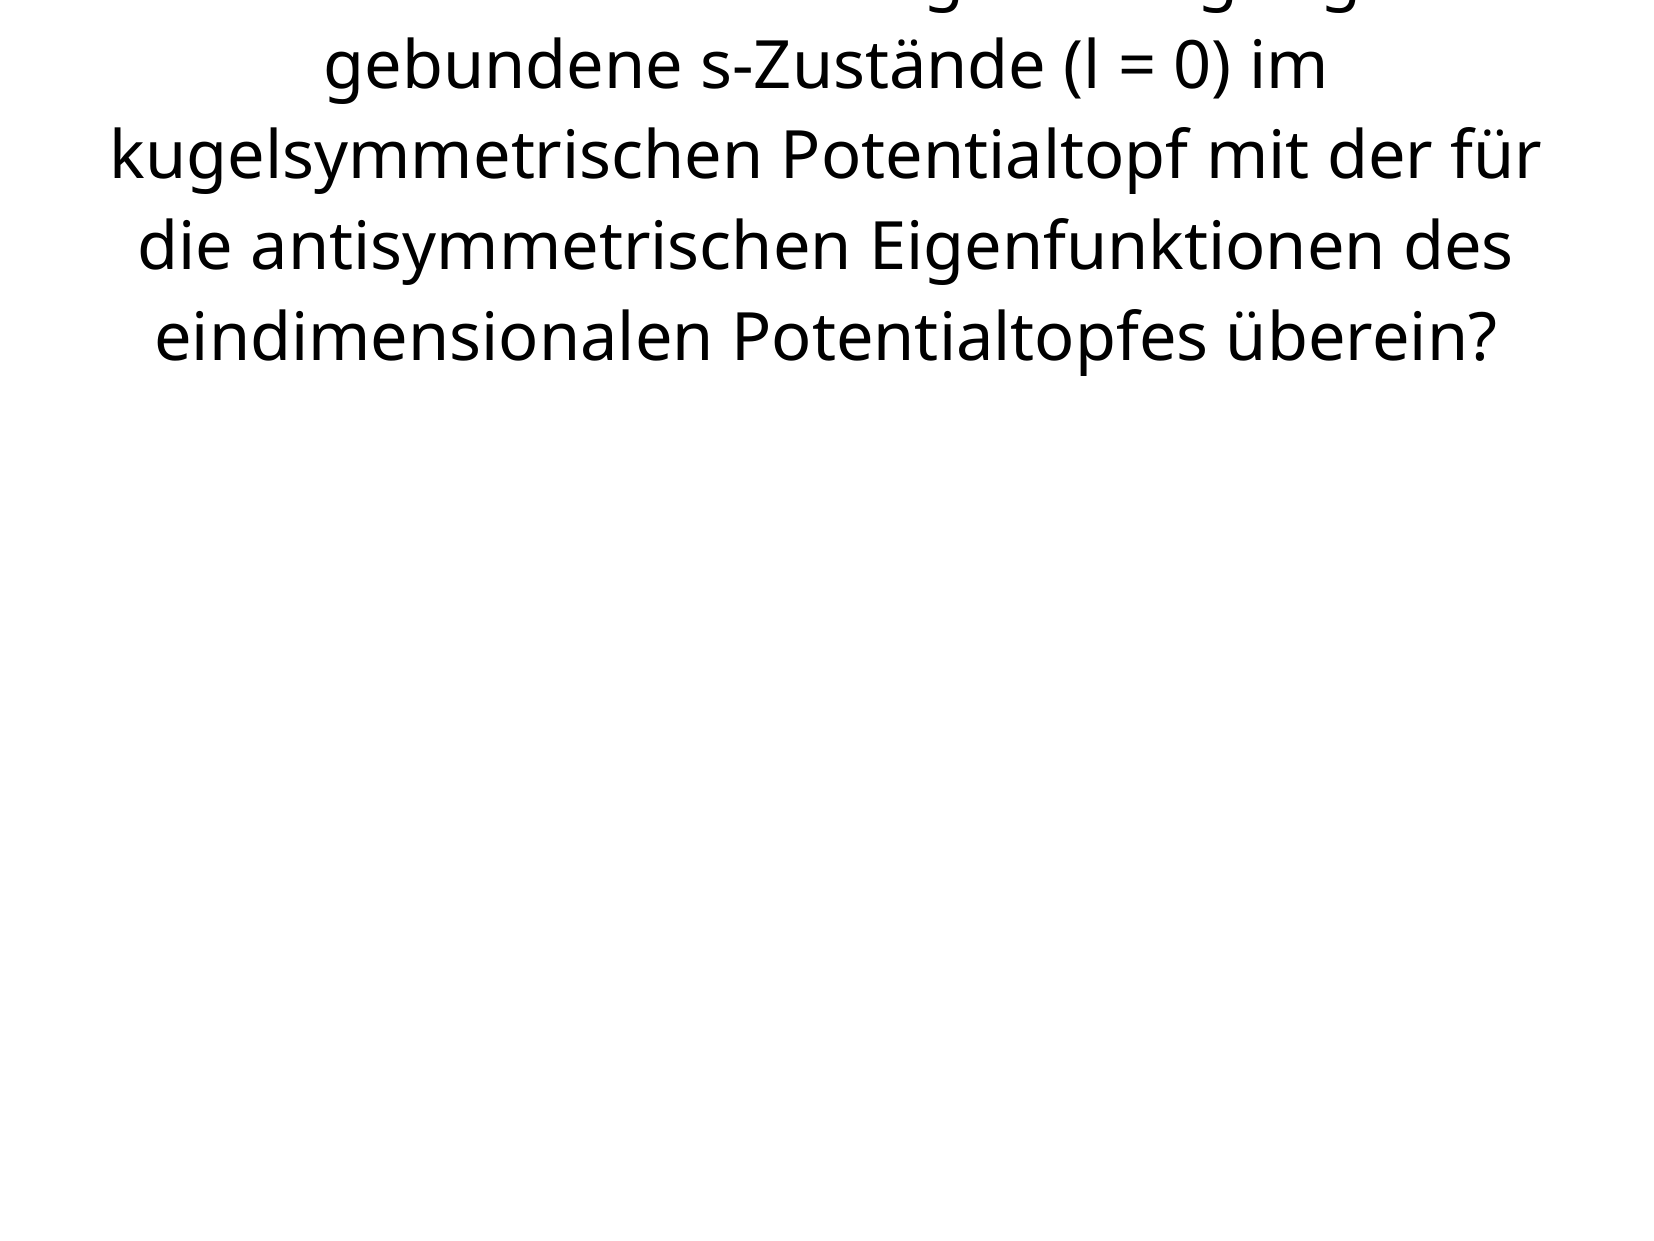

# Warum stimmt die Energiebedingung für gebundene s-Zustände (l = 0) im kugelsymmetrischen Potentialtopf mit der für die antisymmetrischen Eigenfunktionen des eindimensionalen Potentialtopfes überein?